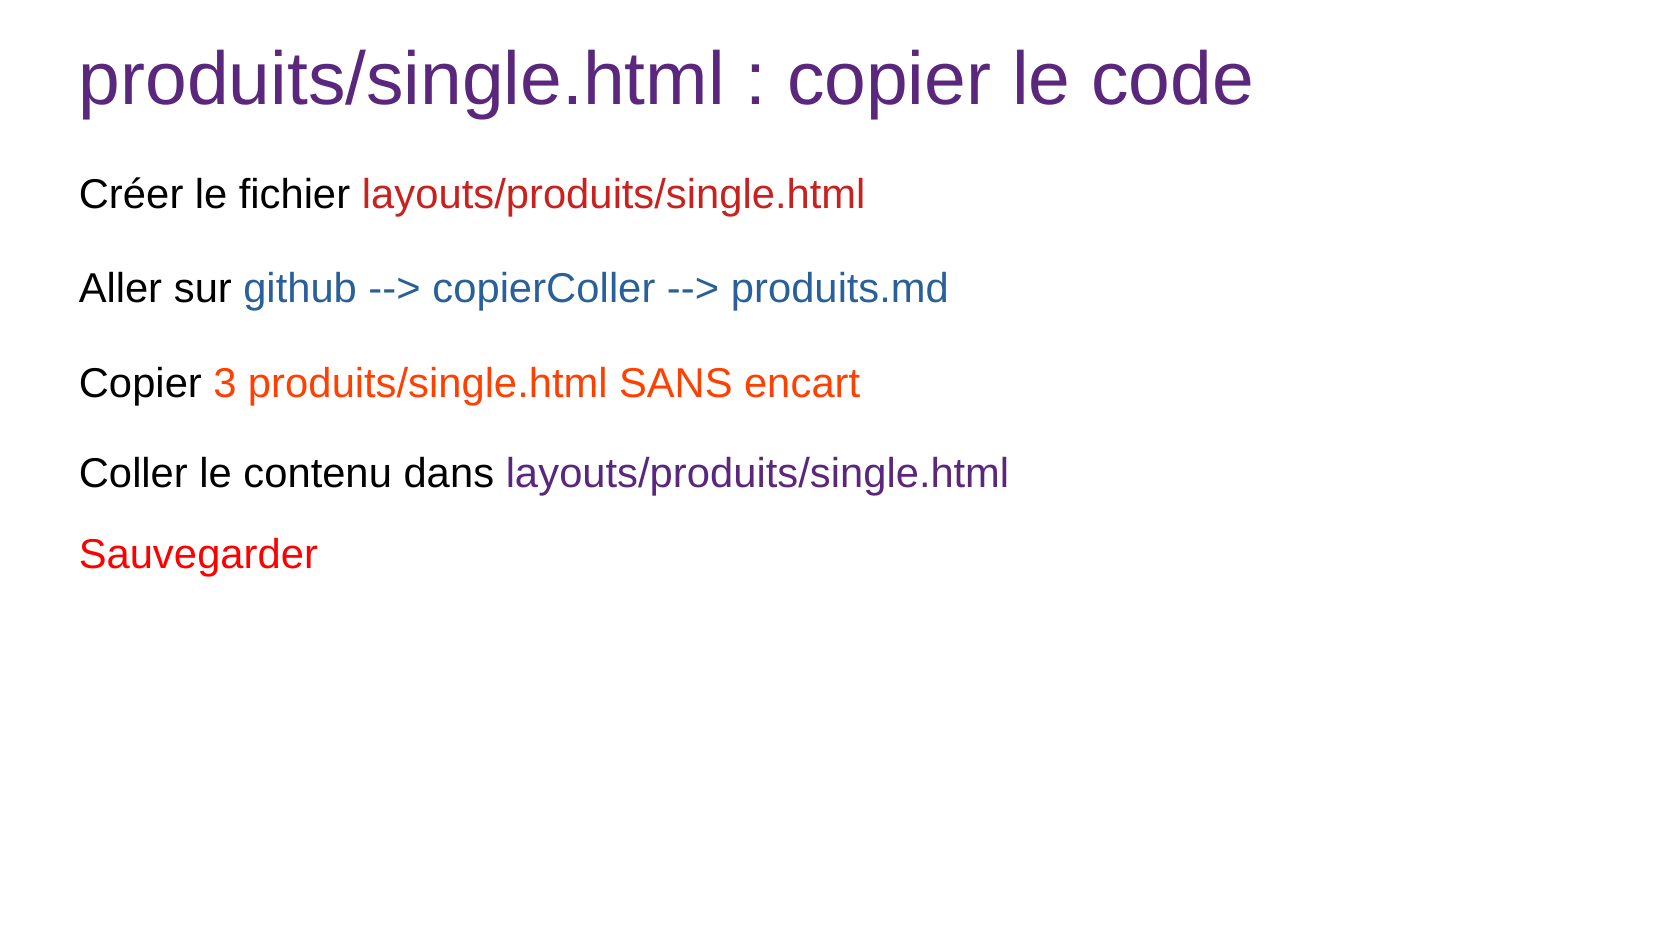

# produits/single.html : copier le code
Créer le fichier layouts/produits/single.html
Aller sur github --> copierColler --> produits.md
Copier 3 produits/single.html SANS encart
Coller le contenu dans layouts/produits/single.html
Sauvegarder